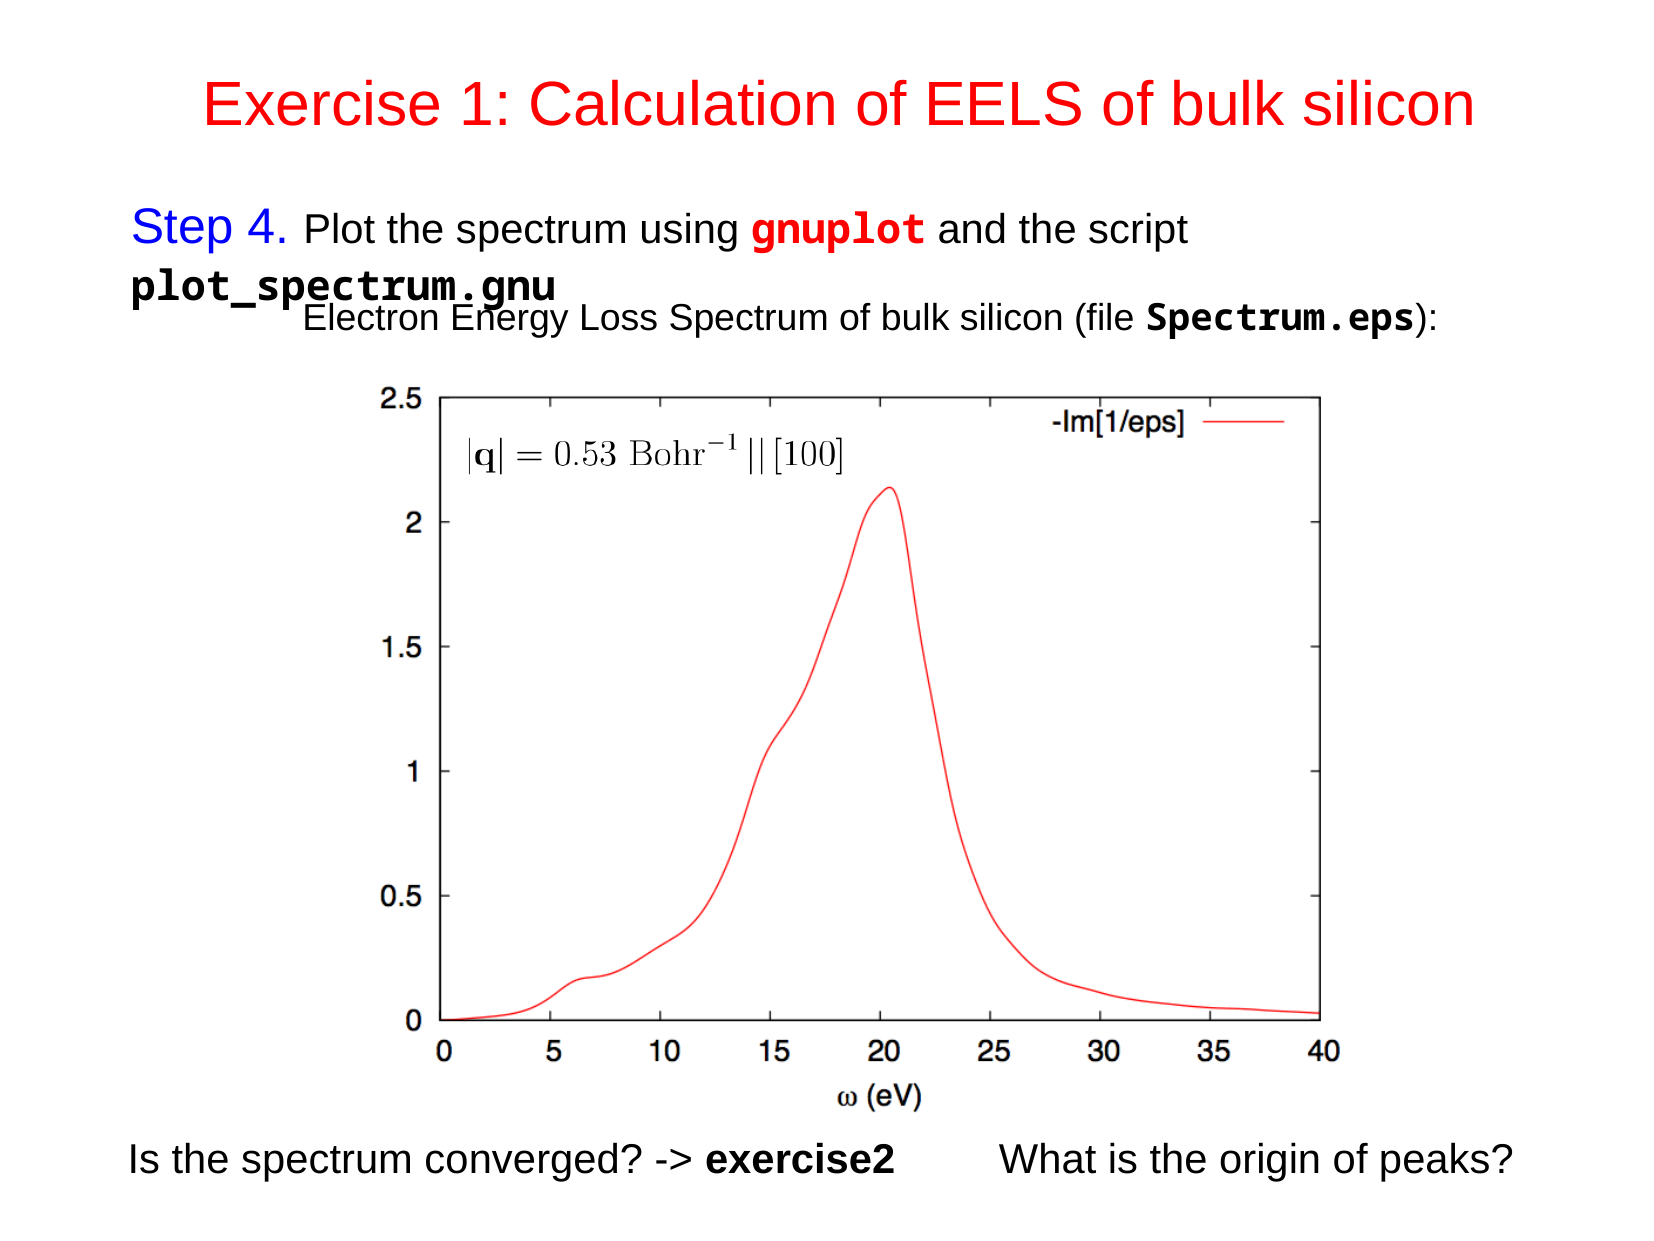

# Exercise 1: Calculation of EELS of bulk silicon
Step 4. Plot the spectrum using gnuplot and the script plot_spectrum.gnu
 Electron Energy Loss Spectrum of bulk silicon (file Spectrum.eps):
Is the spectrum converged? -> exercise2 What is the origin of peaks?